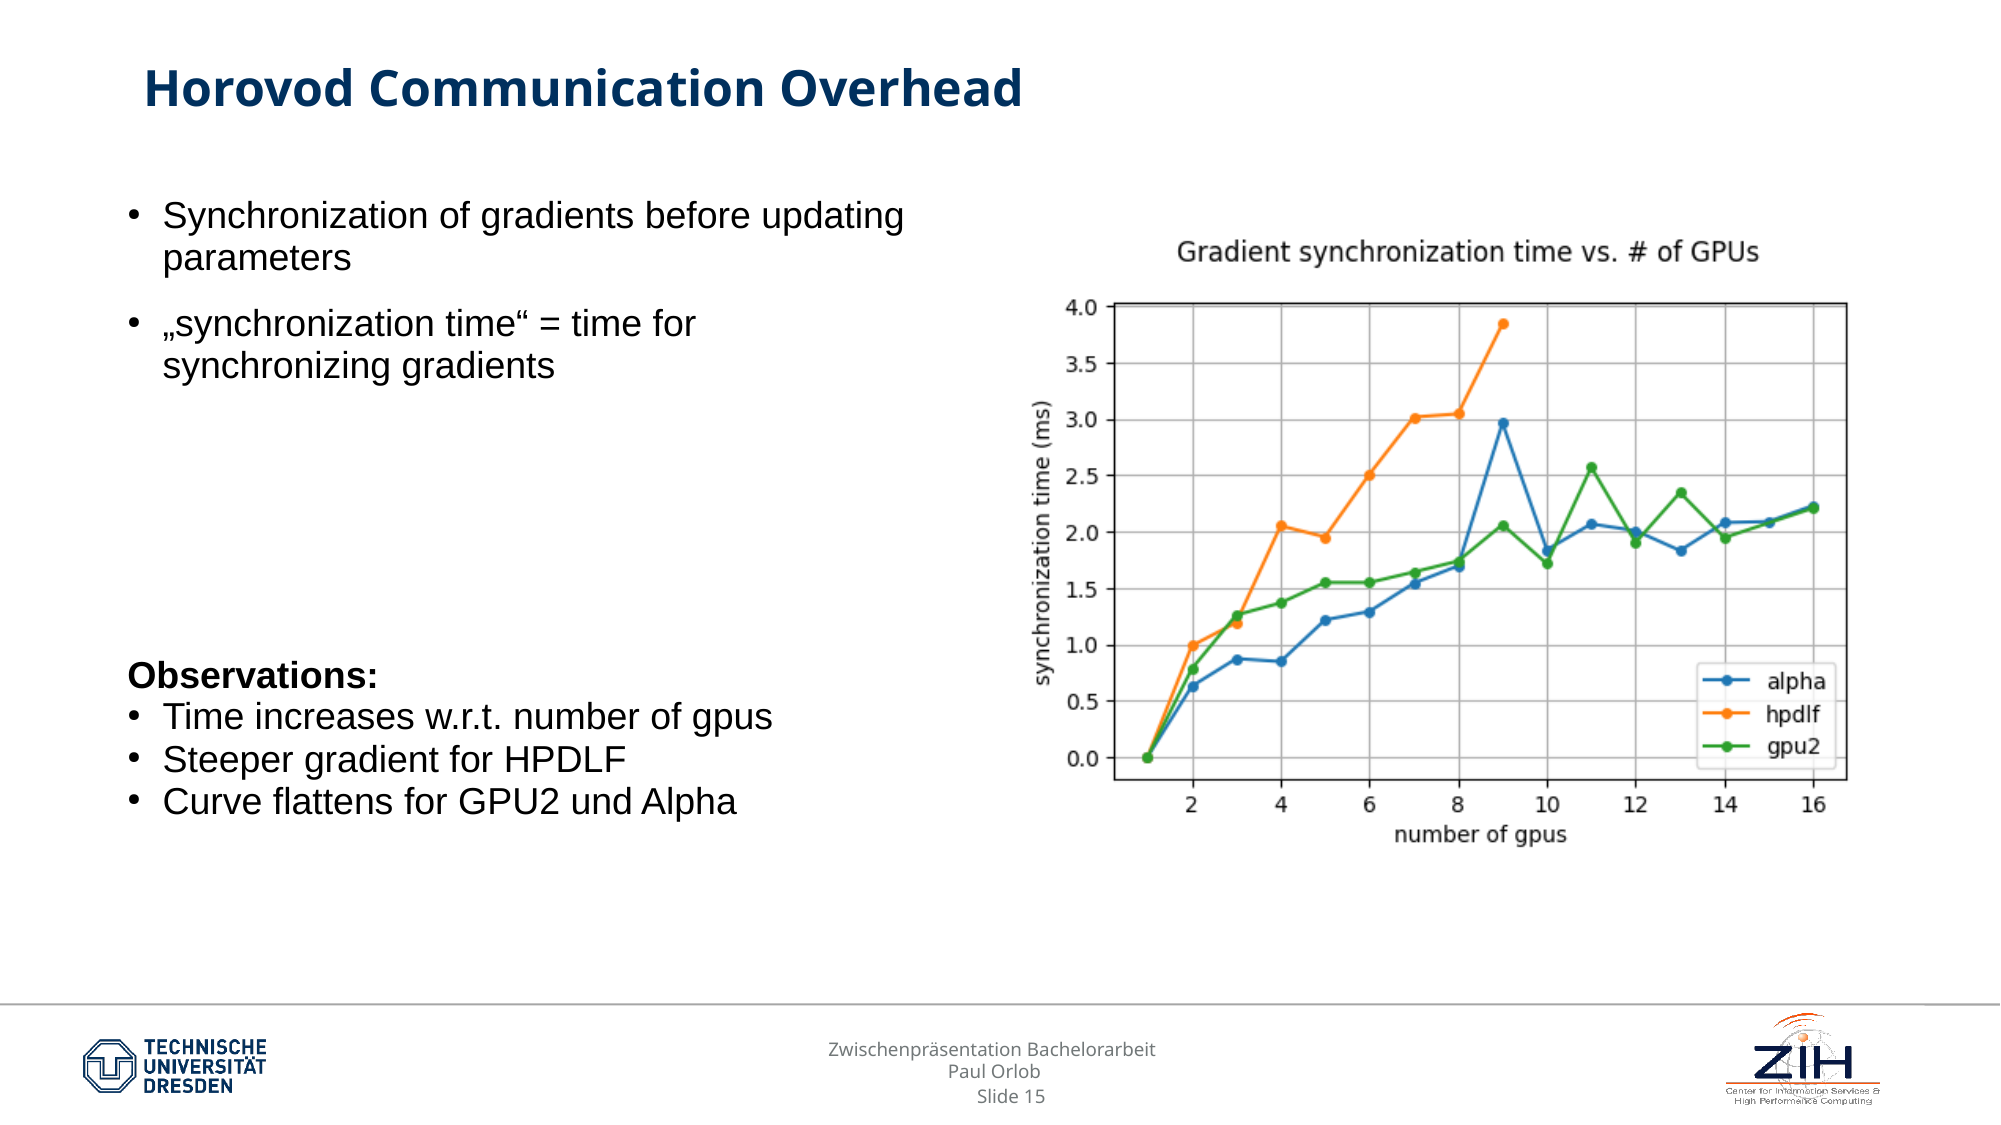

# Horovod Communication Overhead
Synchronization of gradients before updating parameters
„synchronization time“ = time for synchronizing gradients
Observations:
Time increases w.r.t. number of gpus
Steeper gradient for HPDLF
Curve flattens for GPU2 und Alpha